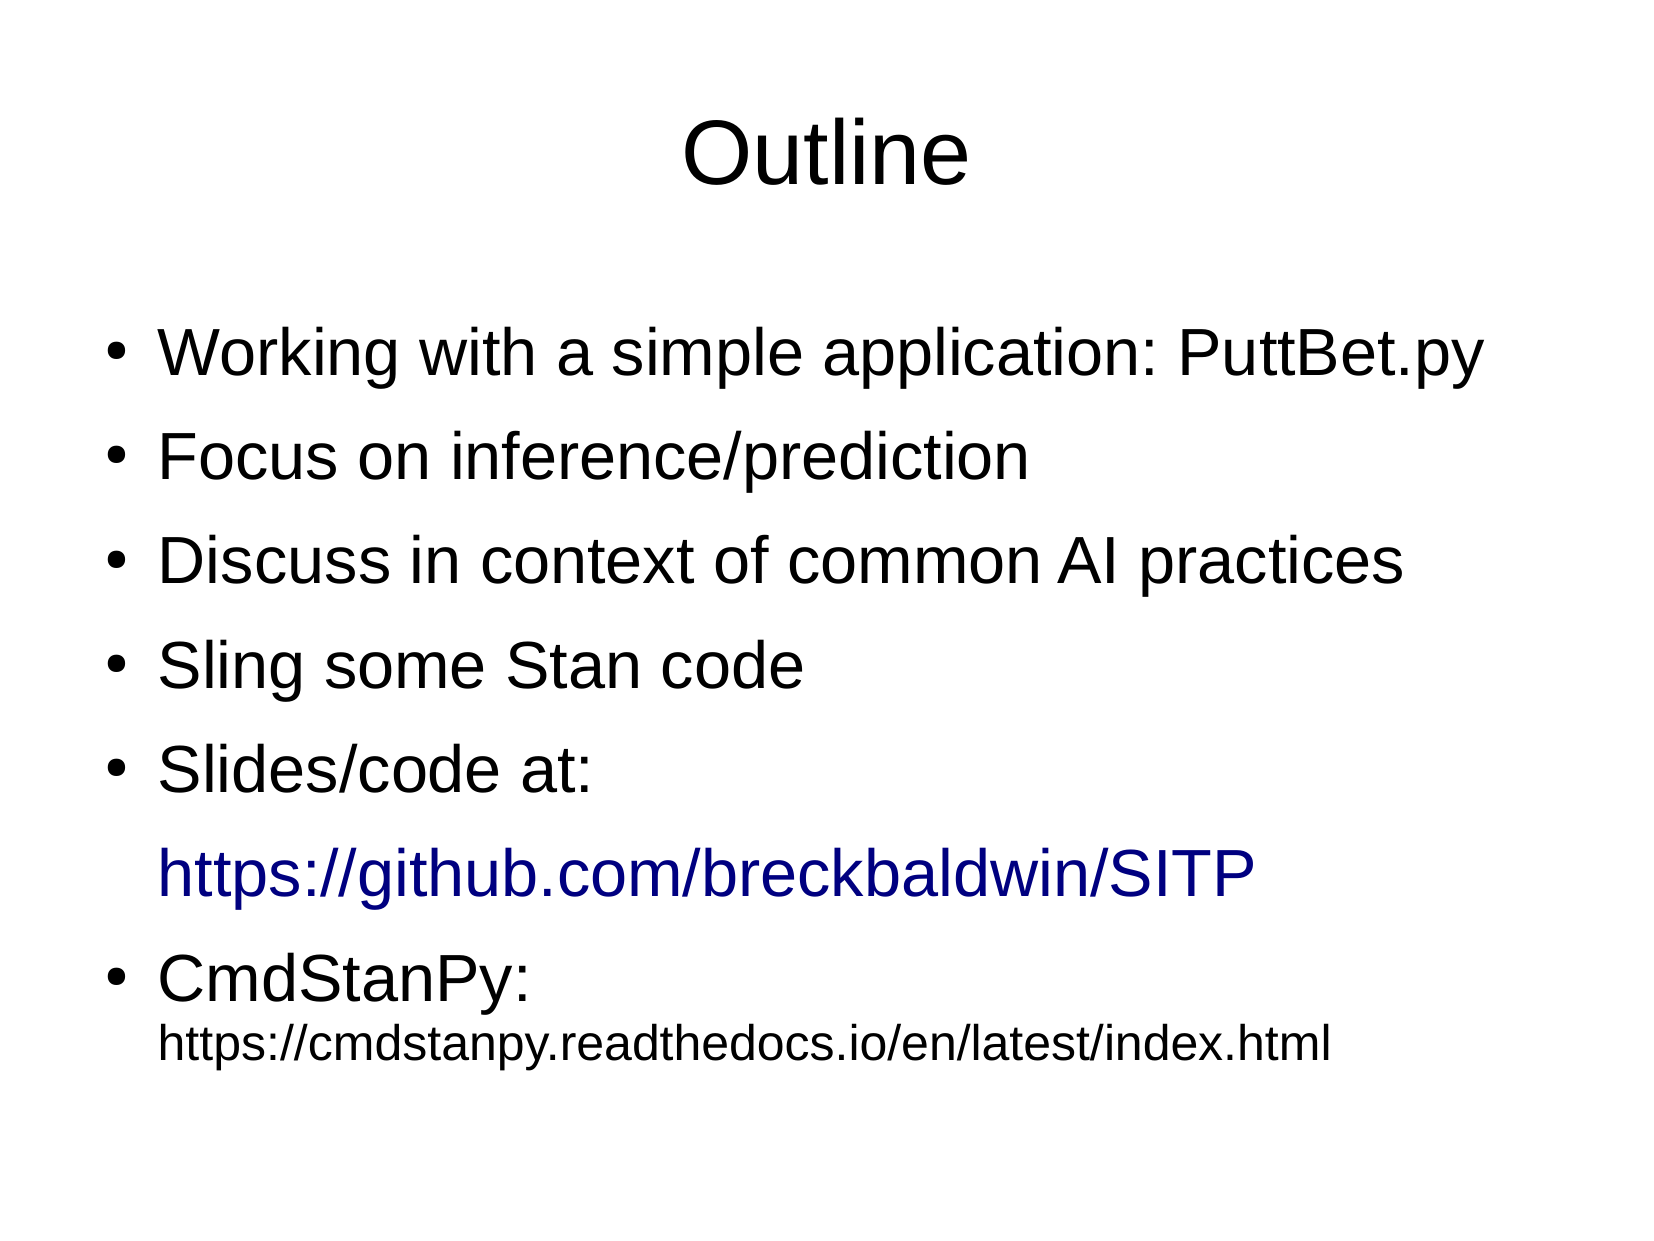

# Outline
Working with a simple application: PuttBet.py
Focus on inference/prediction
Discuss in context of common AI practices
Sling some Stan code
Slides/code at:
https://github.com/breckbaldwin/SITP
CmdStanPy:
https://cmdstanpy.readthedocs.io/en/latest/index.html